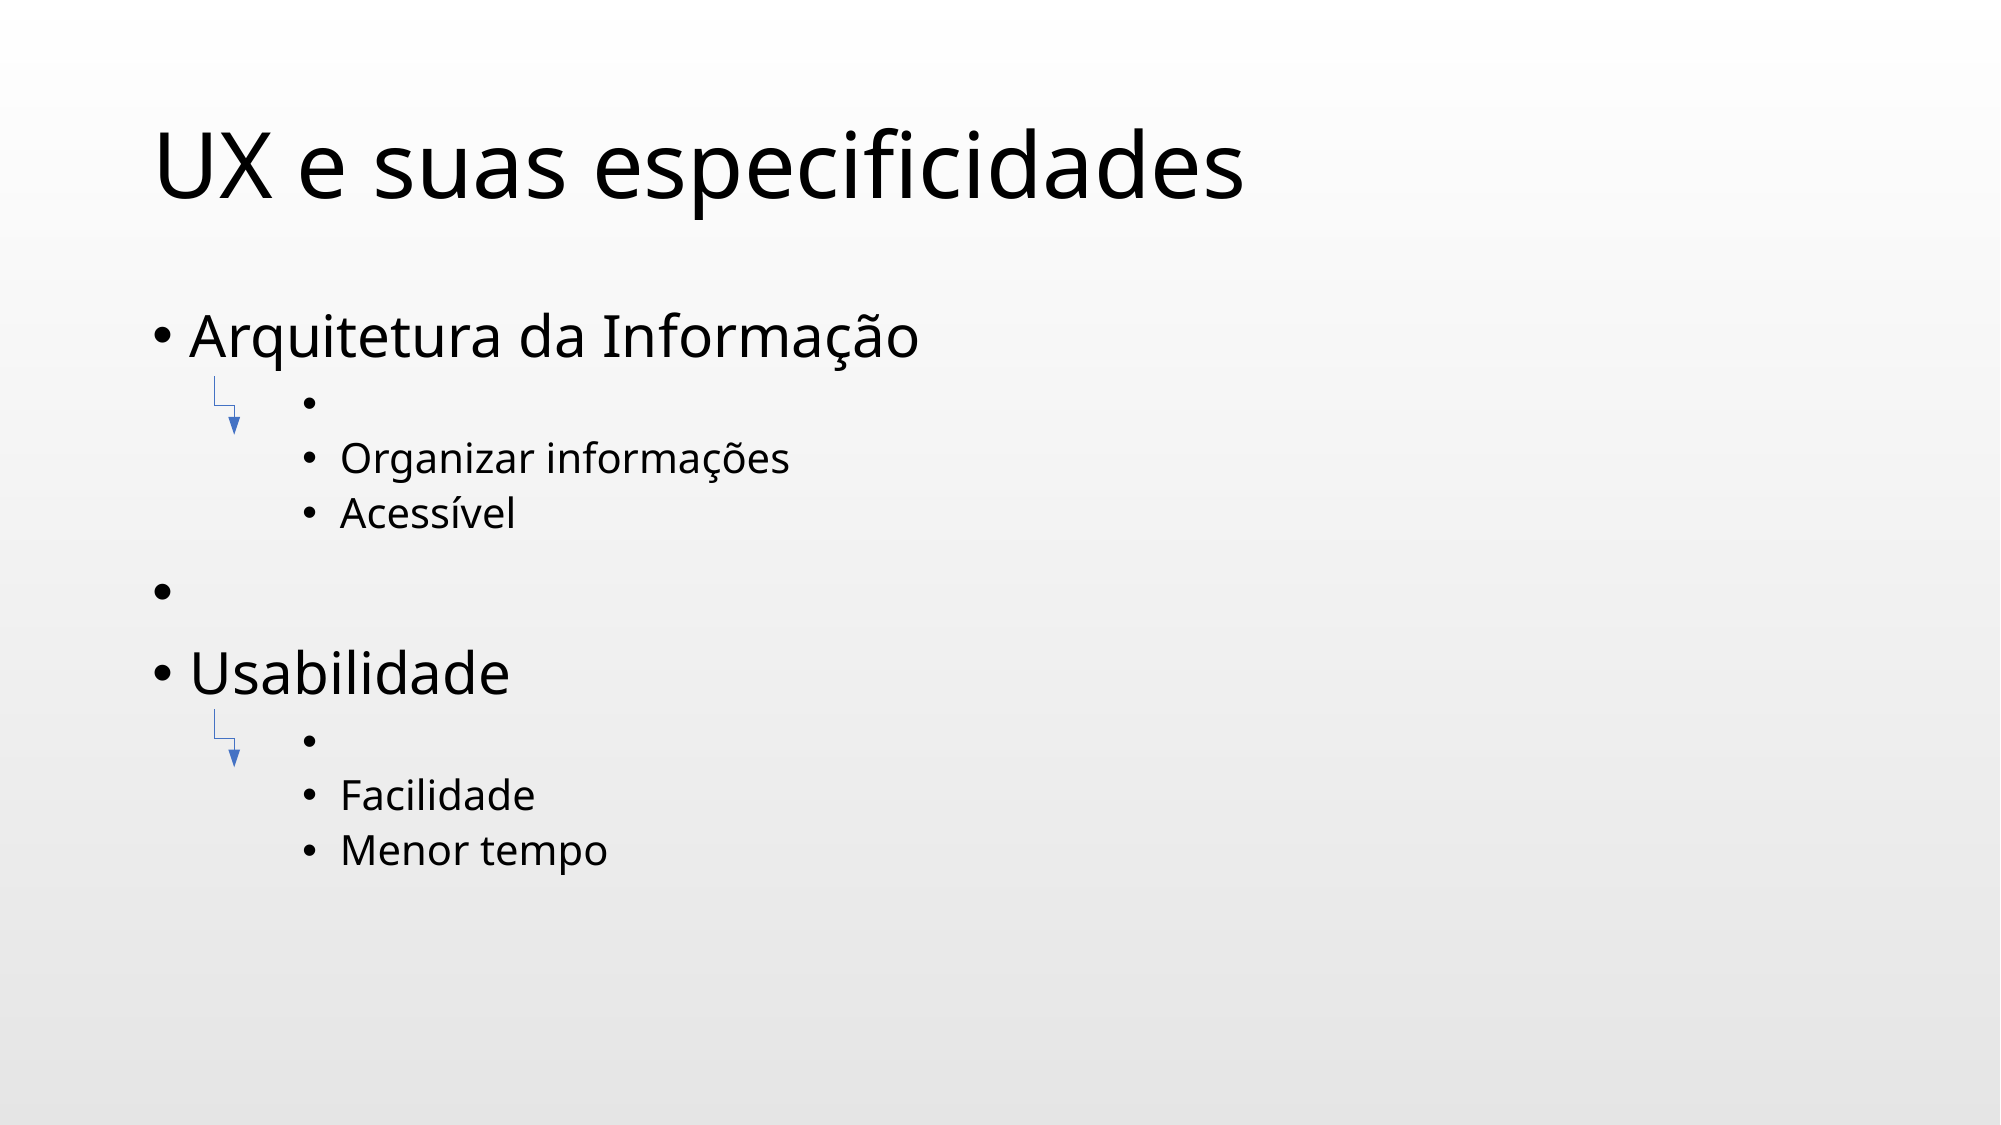

# UX e suas especificidades
Arquitetura da Informação
Organizar informações
Acessível
Usabilidade
Facilidade
Menor tempo